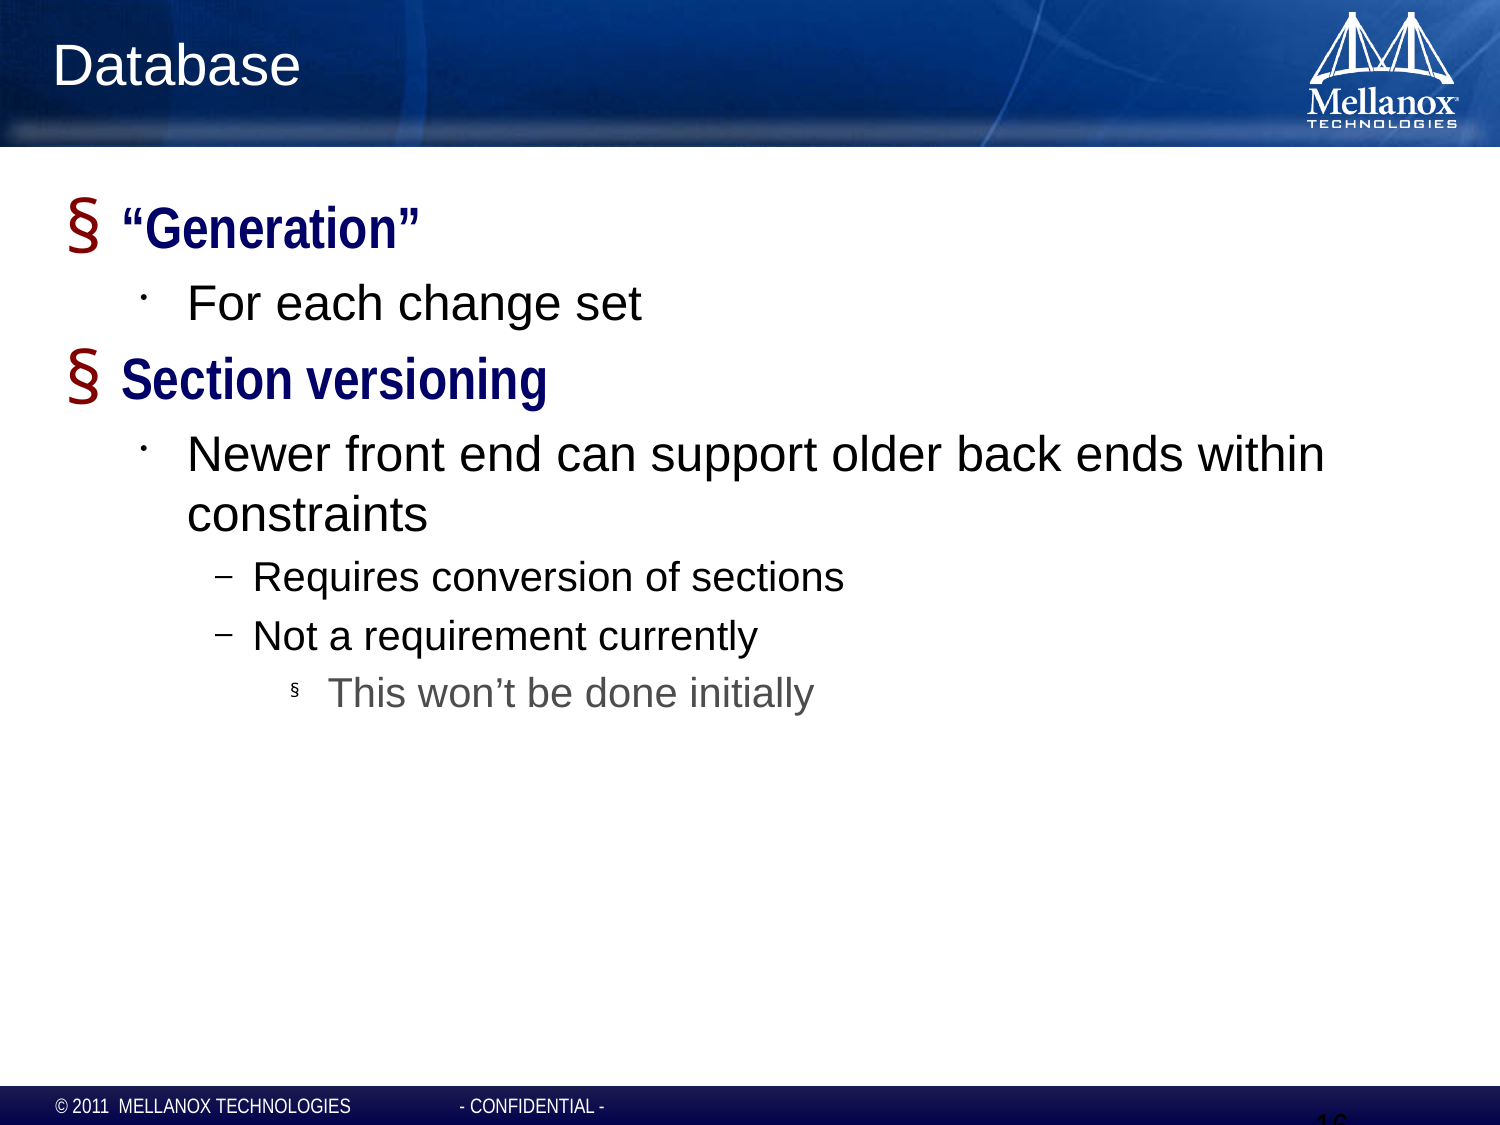

# Database
“Generation”
For each change set
Section versioning
Newer front end can support older back ends within constraints
Requires conversion of sections
Not a requirement currently
This won’t be done initially